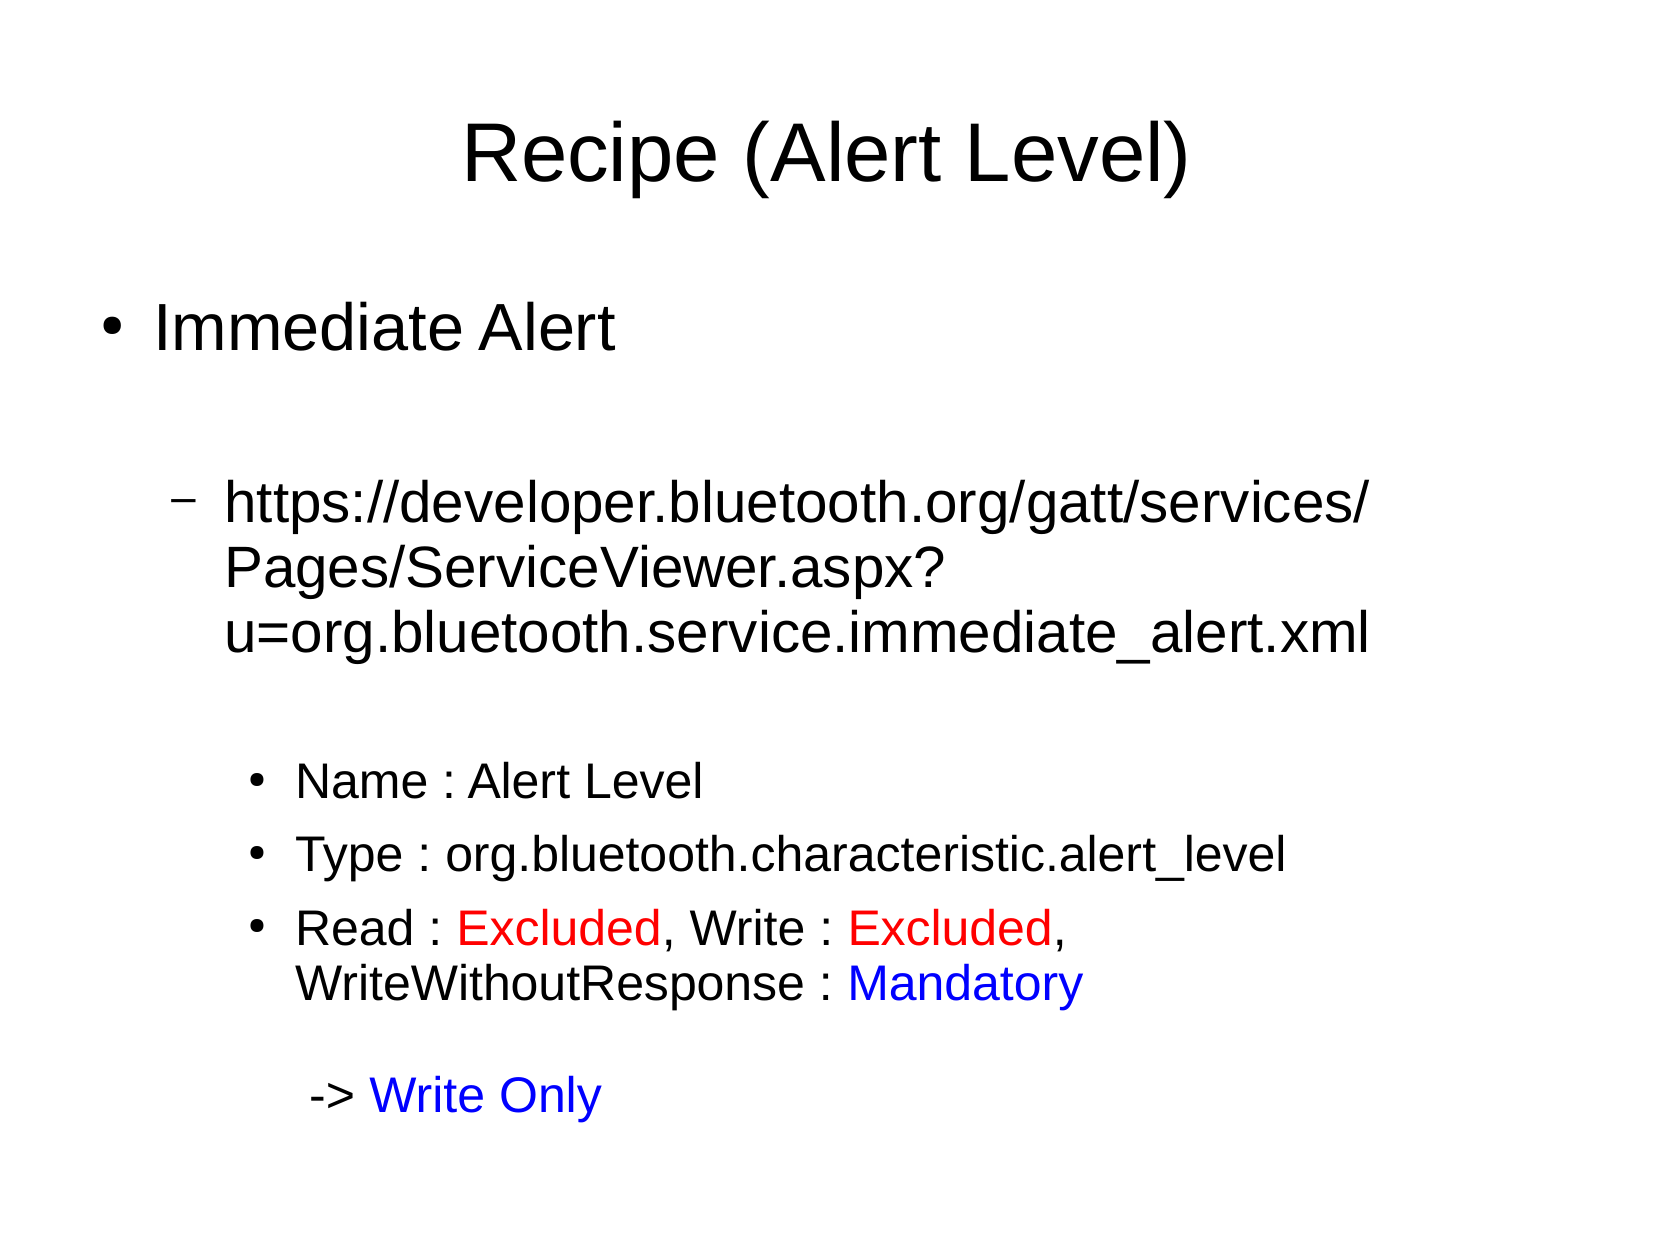

# Recipe (Alert Level)
Immediate Alert
https://developer.bluetooth.org/gatt/services/Pages/ServiceViewer.aspx?u=org.bluetooth.service.immediate_alert.xml
Name : Alert Level
Type : org.bluetooth.characteristic.alert_level
Read : Excluded, Write : Excluded,
WriteWithoutResponse : Mandatory
 -> Write Only